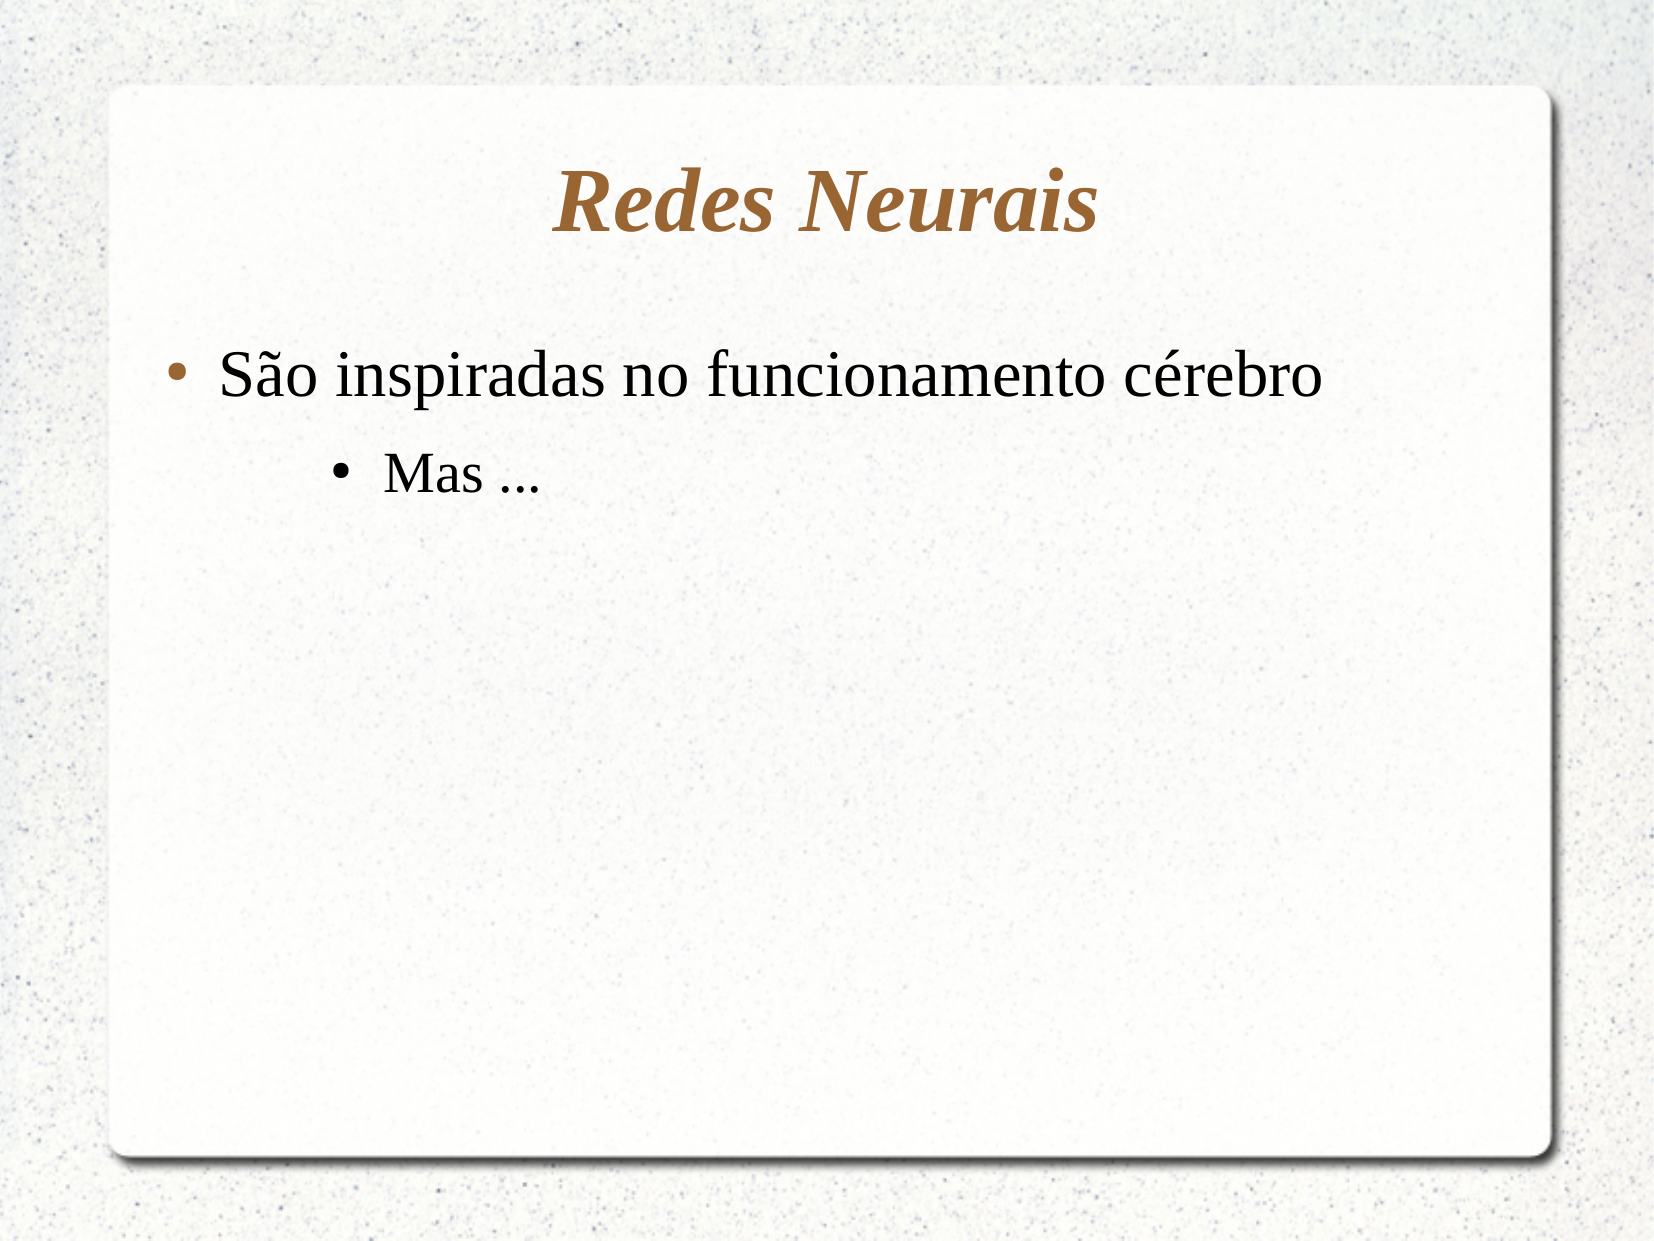

# Redes Neurais
São inspiradas no funcionamento cérebro
Mas ...